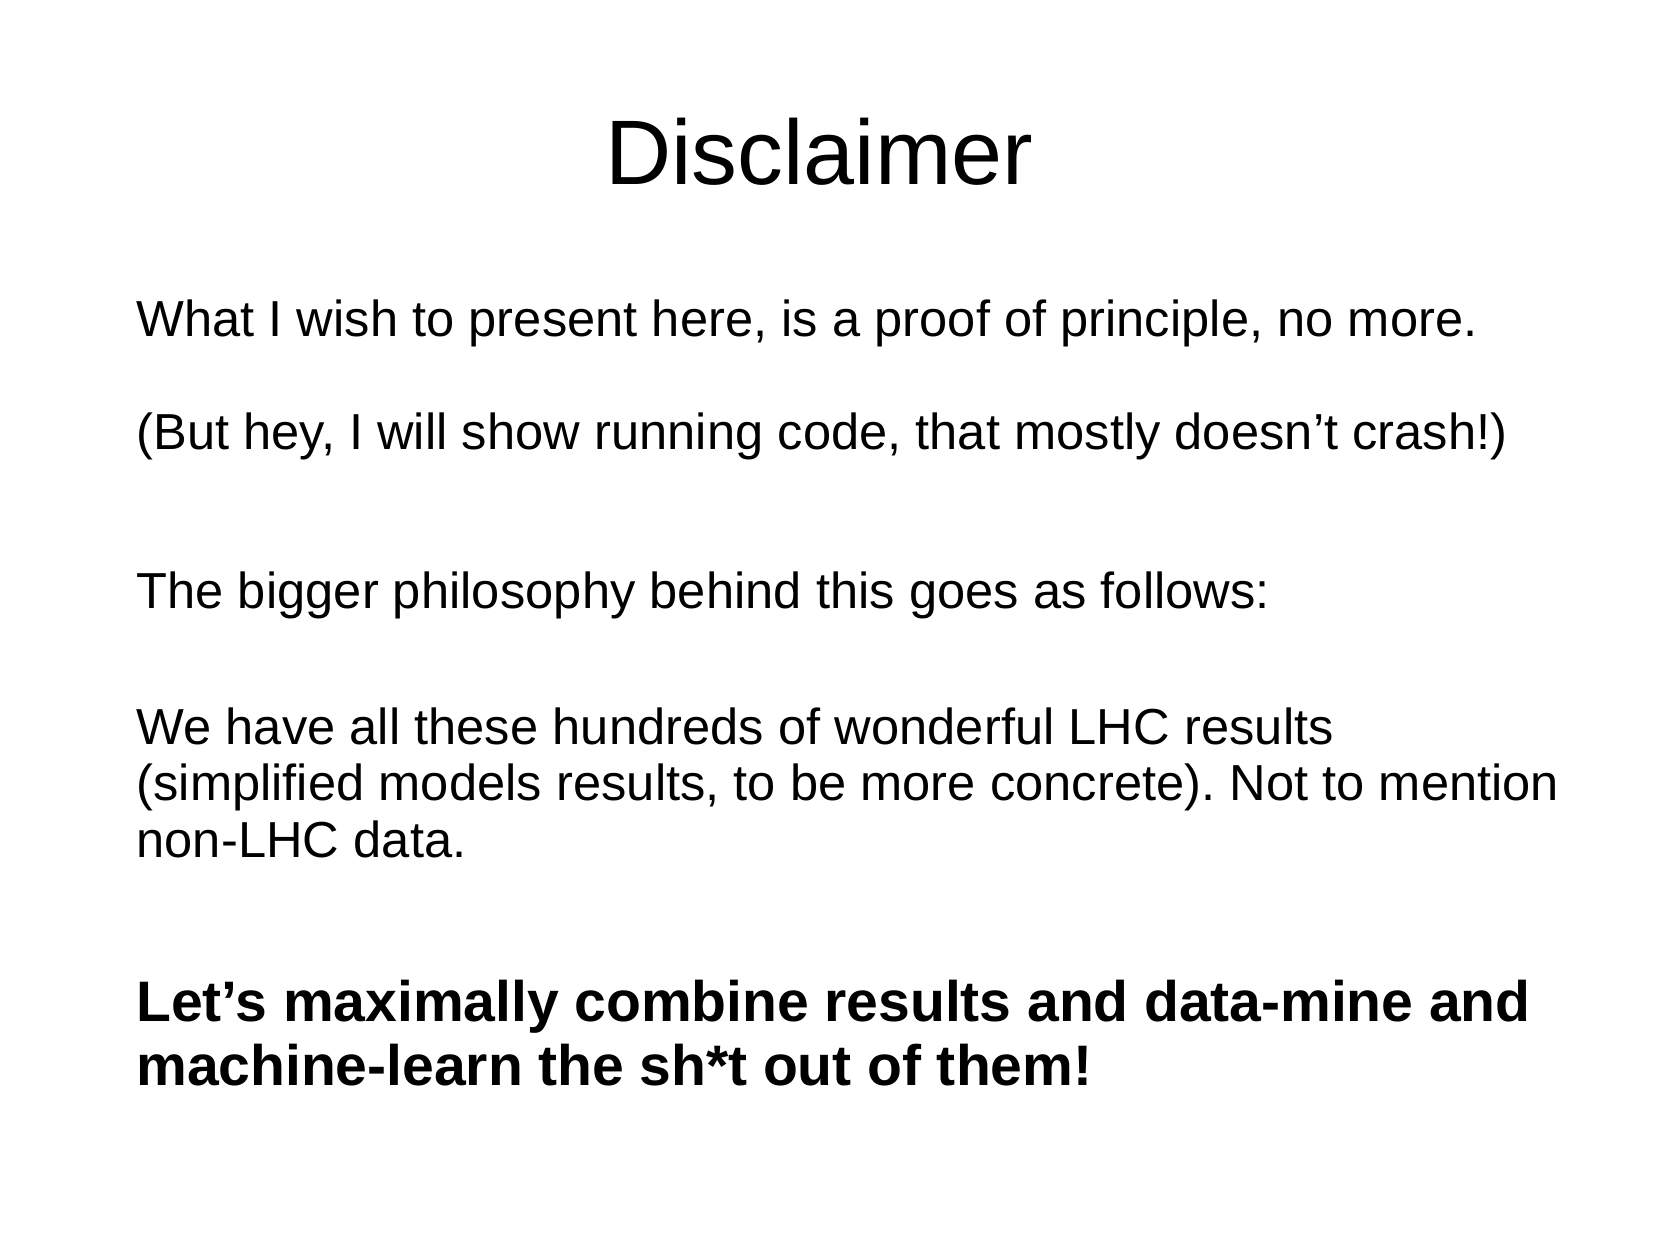

# Disclaimer
What I wish to present here, is a proof of principle, no more.
(But hey, I will show running code, that mostly doesn’t crash!)
The bigger philosophy behind this goes as follows:
We have all these hundreds of wonderful LHC results (simplified models results, to be more concrete). Not to mention non-LHC data.
Let’s maximally combine results and data-mine and machine-learn the sh*t out of them!